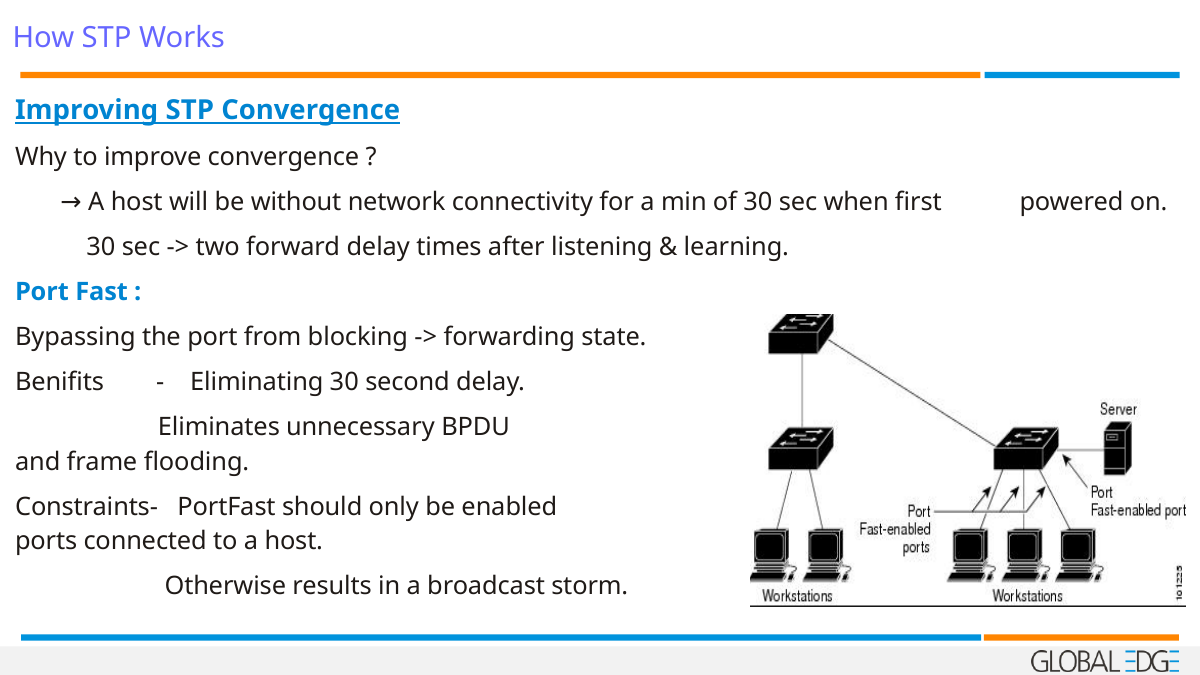

# How STP Works
Improving STP Convergence
Why to improve convergence ?
 → A host will be without network connectivity for a min of 30 sec when first powered on.
 30 sec -> two forward delay times after listening & learning.
Port Fast :
Bypassing the port from blocking -> forwarding state.
Benifits 	- Eliminating 30 second delay.
 Eliminates unnecessary BPDU traffic and frame flooding.
Constraints- PortFast should only be enabled on ports connected to a host.
 Otherwise results in a broadcast storm.